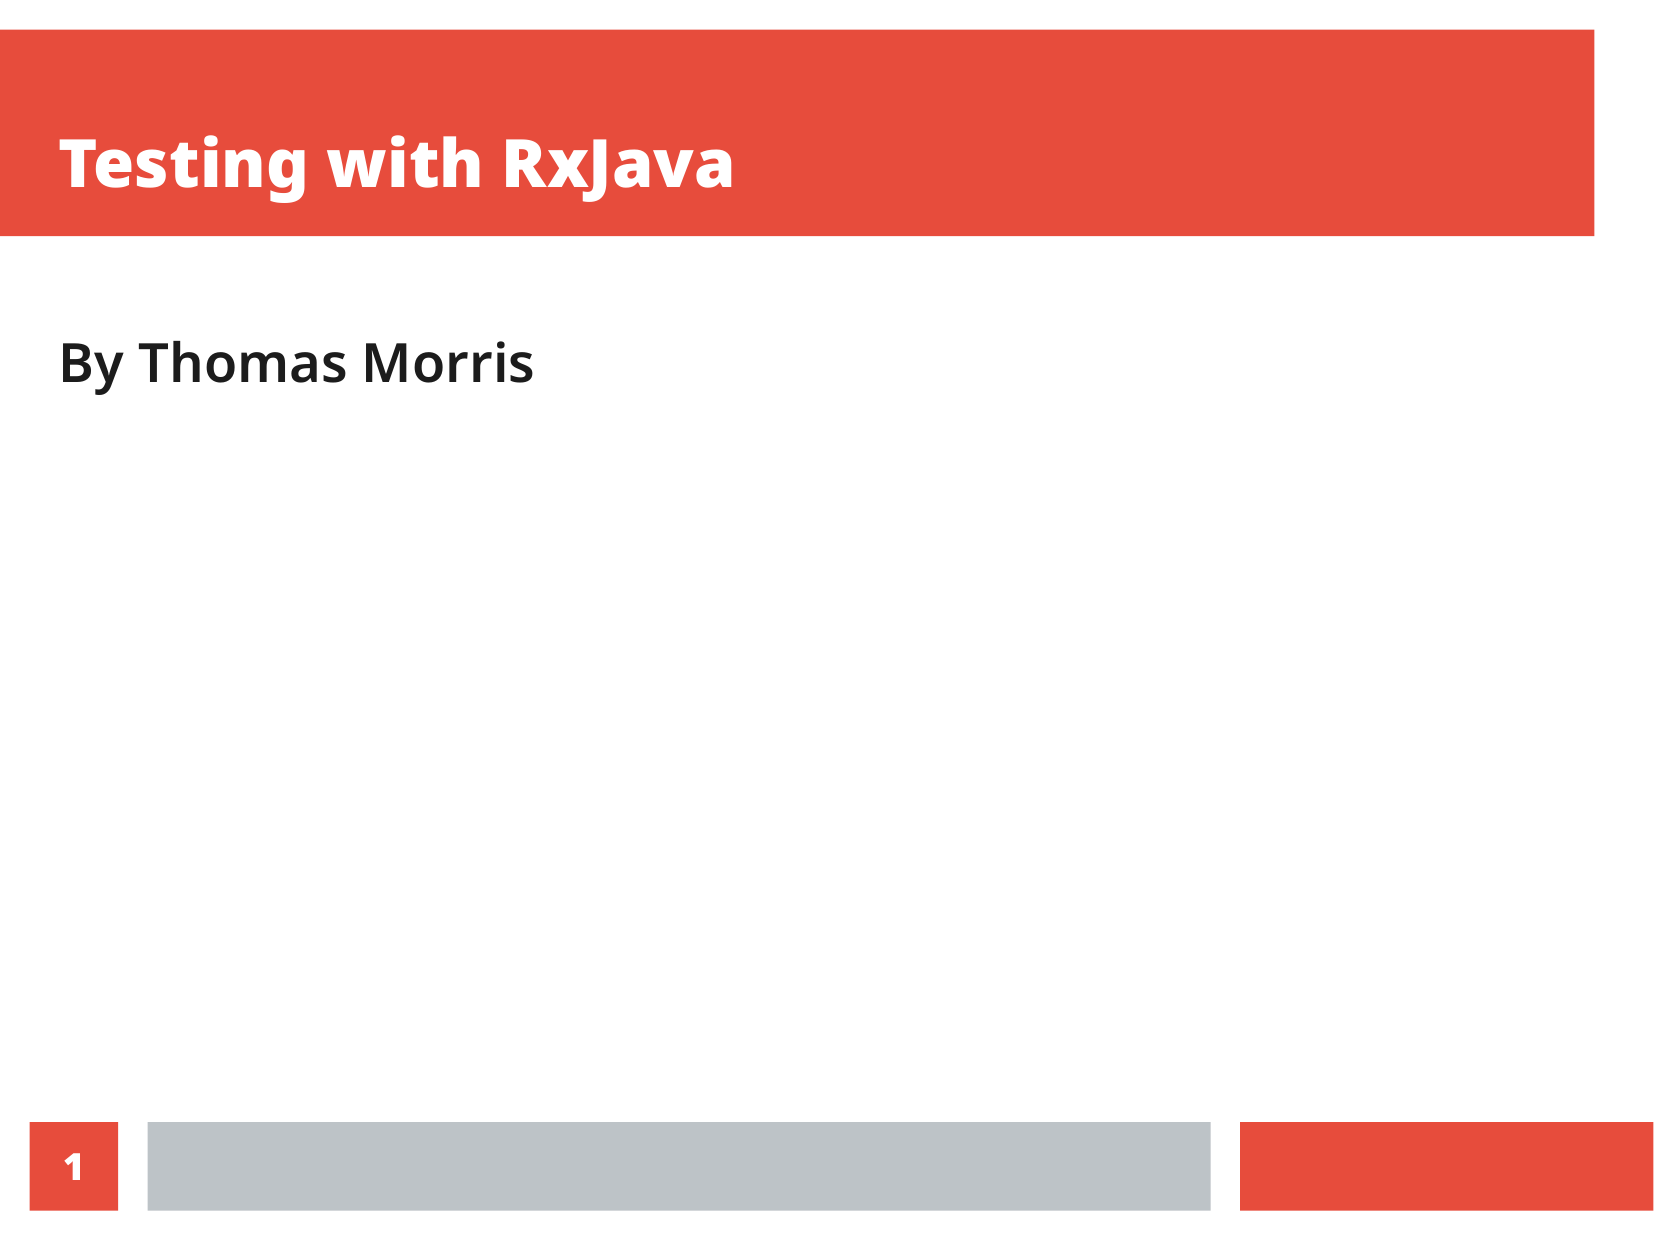

# Testing with RxJava
By Thomas Morris
1